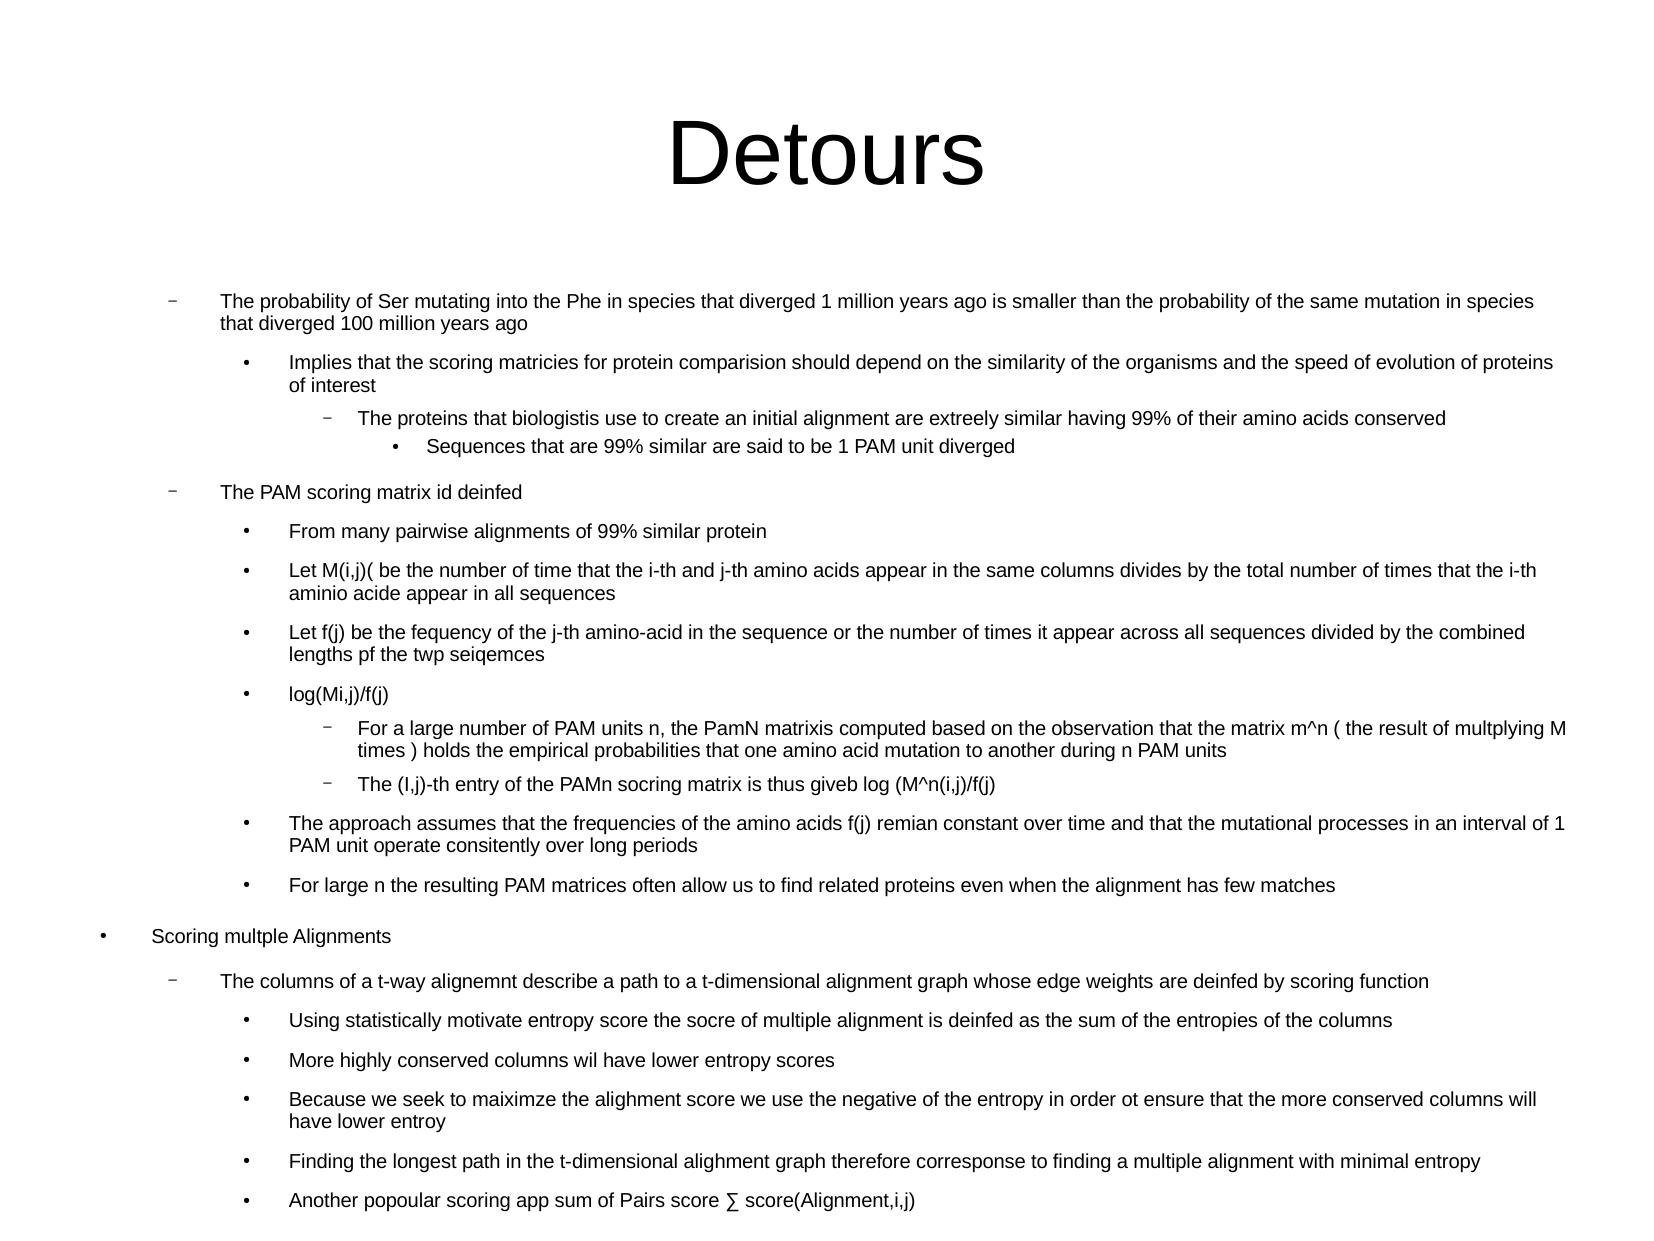

# Detours
The probability of Ser mutating into the Phe in species that diverged 1 million years ago is smaller than the probability of the same mutation in species that diverged 100 million years ago
Implies that the scoring matricies for protein comparision should depend on the similarity of the organisms and the speed of evolution of proteins of interest
The proteins that biologistis use to create an initial alignment are extreely similar having 99% of their amino acids conserved
Sequences that are 99% similar are said to be 1 PAM unit diverged
The PAM scoring matrix id deinfed
From many pairwise alignments of 99% similar protein
Let M(i,j)( be the number of time that the i-th and j-th amino acids appear in the same columns divides by the total number of times that the i-th aminio acide appear in all sequences
Let f(j) be the fequency of the j-th amino-acid in the sequence or the number of times it appear across all sequences divided by the combined lengths pf the twp seiqemces
log(Mi,j)/f(j)
For a large number of PAM units n, the PamN matrixis computed based on the observation that the matrix m^n ( the result of multplying M times ) holds the empirical probabilities that one amino acid mutation to another during n PAM units
The (I,j)-th entry of the PAMn socring matrix is thus giveb log (M^n(i,j)/f(j)
The approach assumes that the frequencies of the amino acids f(j) remian constant over time and that the mutational processes in an interval of 1 PAM unit operate consitently over long periods
For large n the resulting PAM matrices often allow us to find related proteins even when the alignment has few matches
Scoring multple Alignments
The columns of a t-way alignemnt describe a path to a t-dimensional alignment graph whose edge weights are deinfed by scoring function
Using statistically motivate entropy score the socre of multiple alignment is deinfed as the sum of the entropies of the columns
More highly conserved columns wil have lower entropy scores
Because we seek to maiximze the alighment score we use the negative of the entropy in order ot ensure that the more conserved columns will have lower entroy
Finding the longest path in the t-dimensional alighment graph therefore corresponse to finding a multiple alignment with minimal entropy
Another popoular scoring app sum of Pairs score ∑ score(Alignment,i,j)